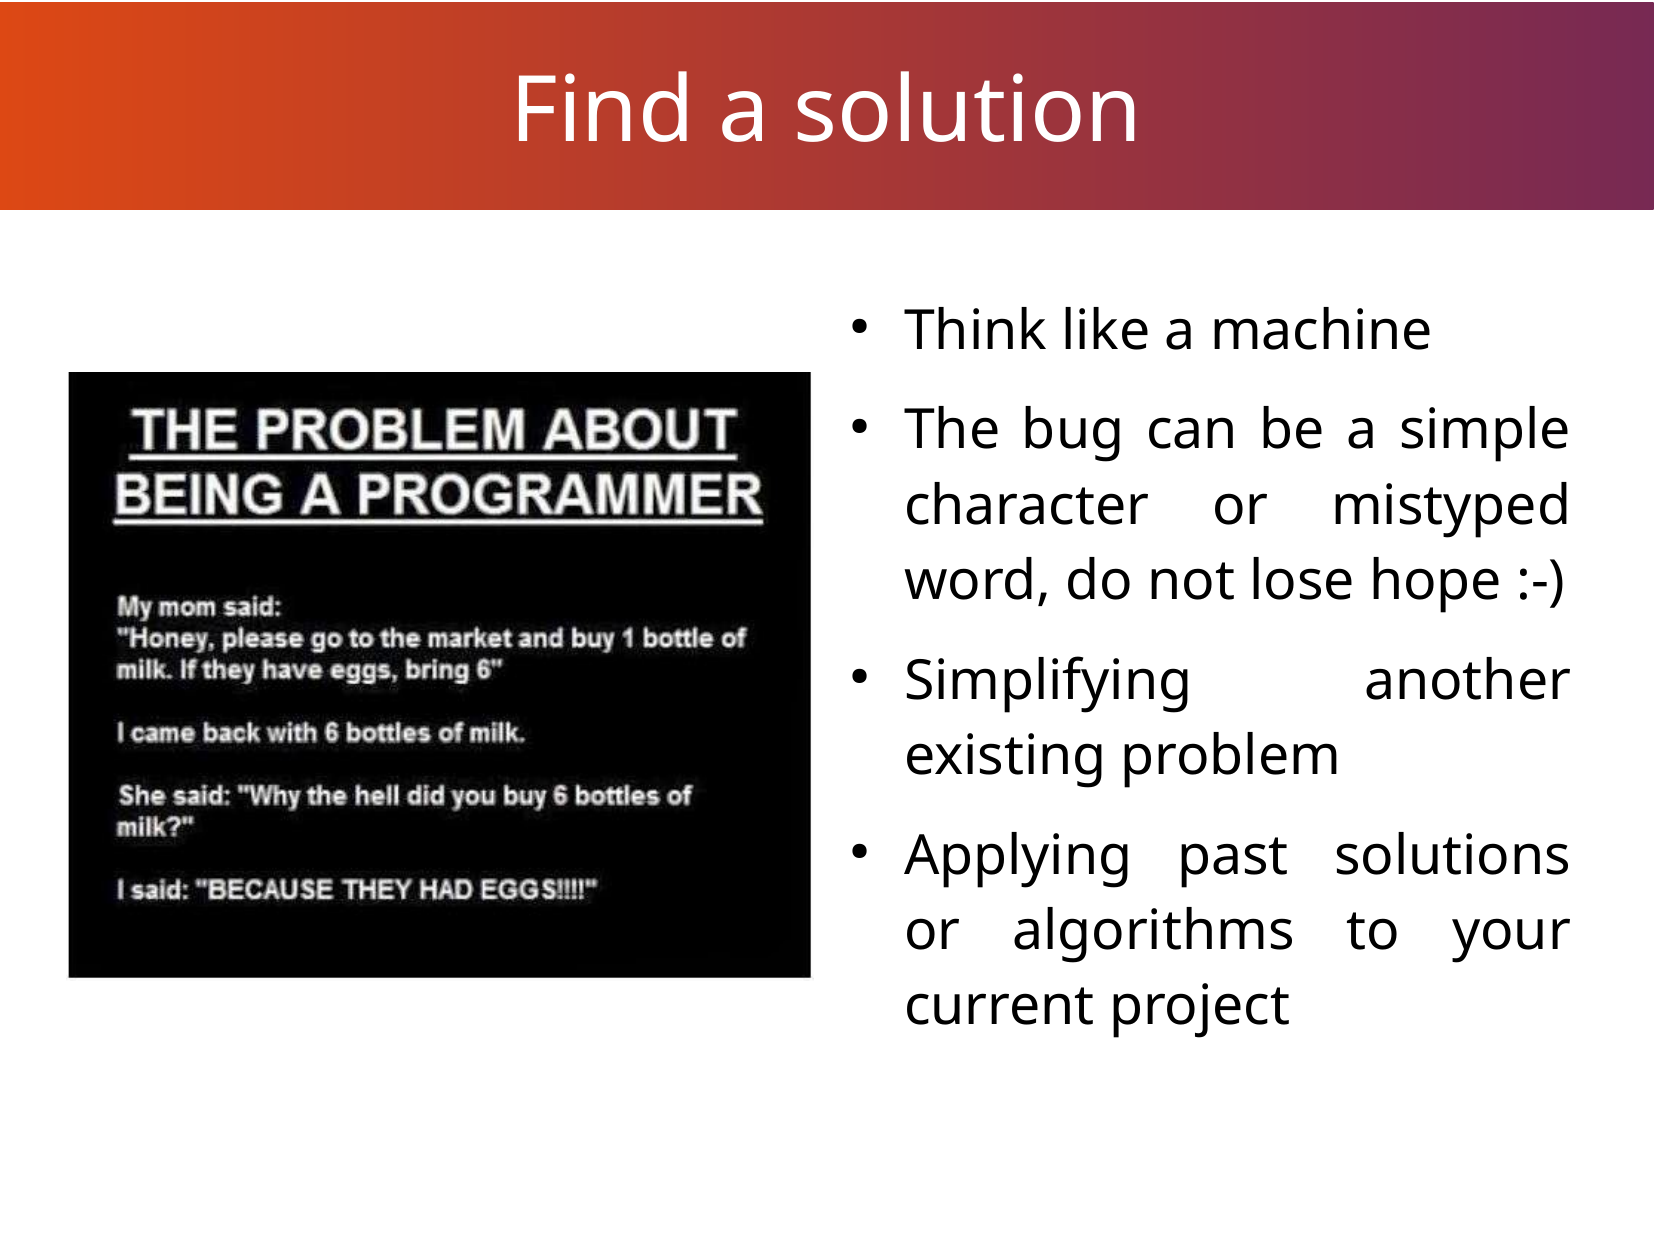

# Find a solution
Think like a machine
The bug can be a simple character or mistyped word, do not lose hope :-)
Simplifying another existing problem
Applying past solutions or algorithms to your current project